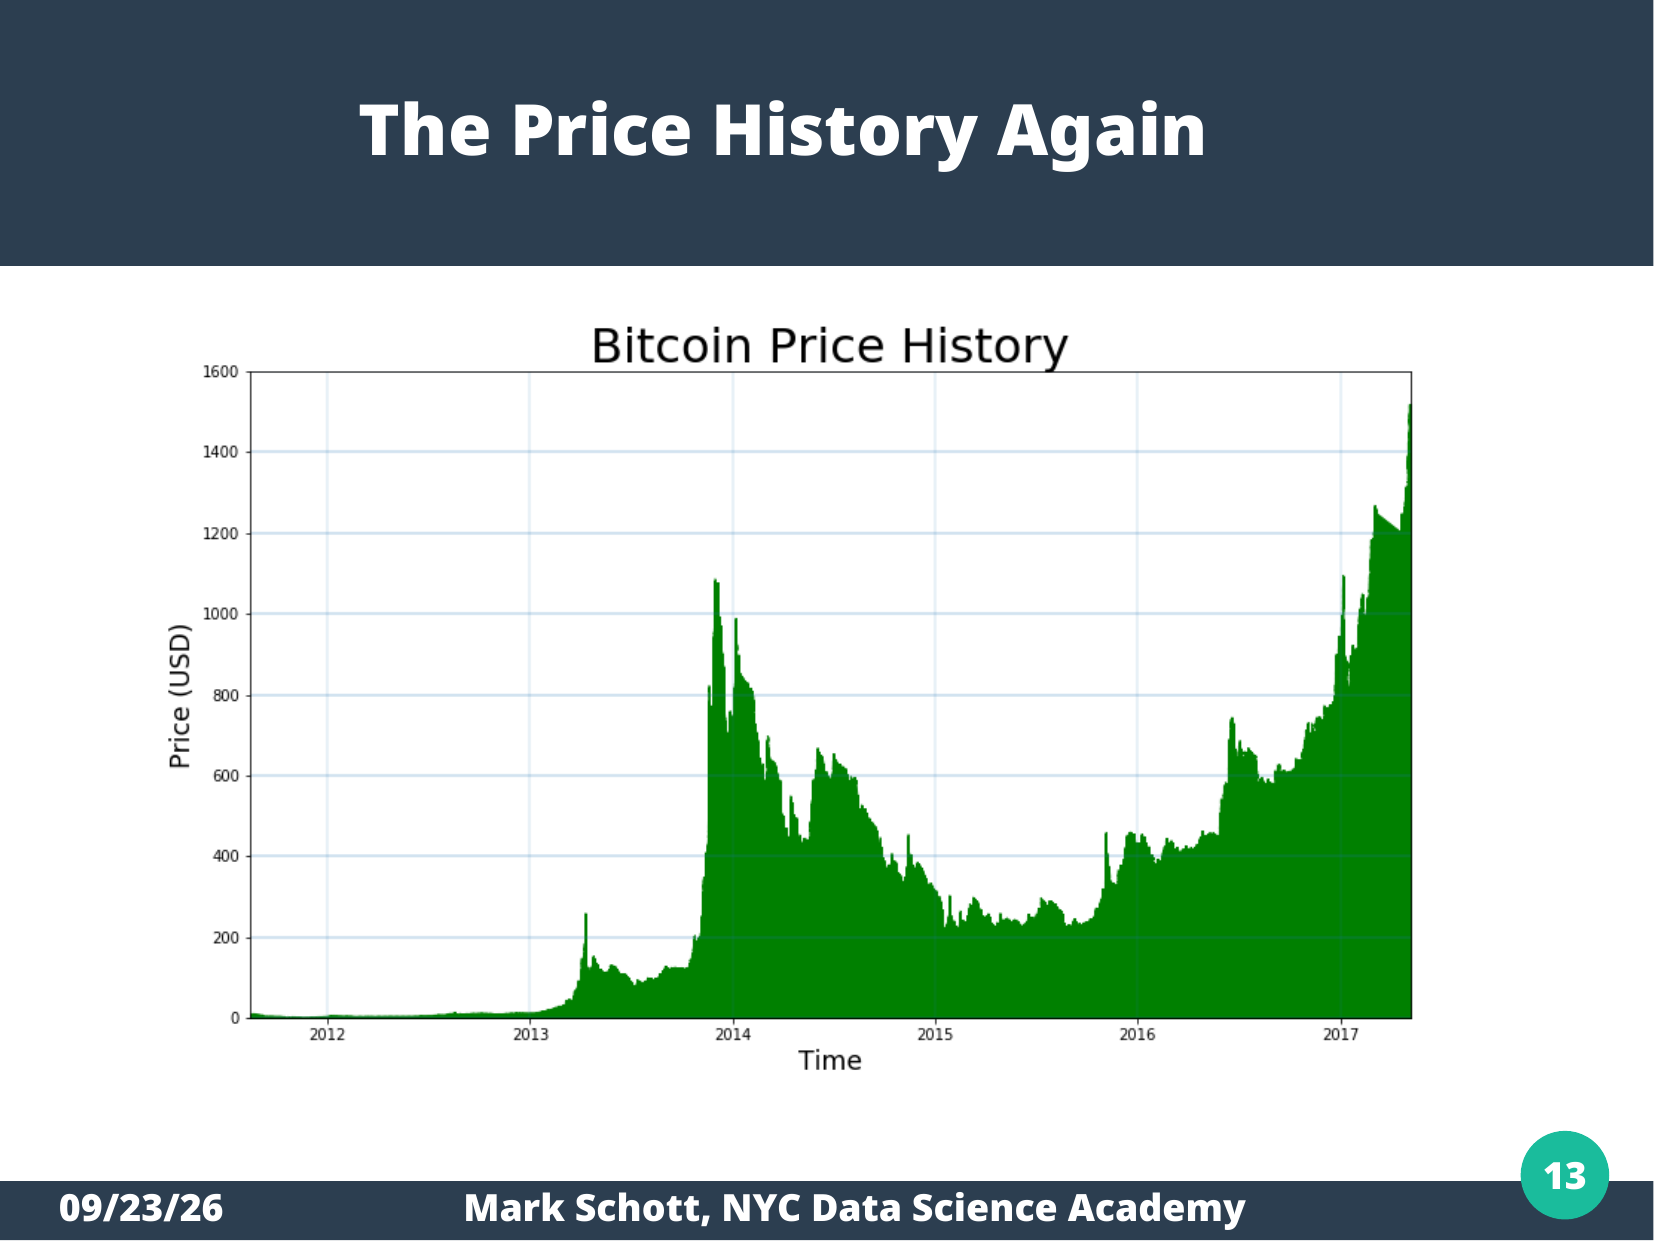

# The Price History Again
13
Mark Schott, NYC Data Science Academy